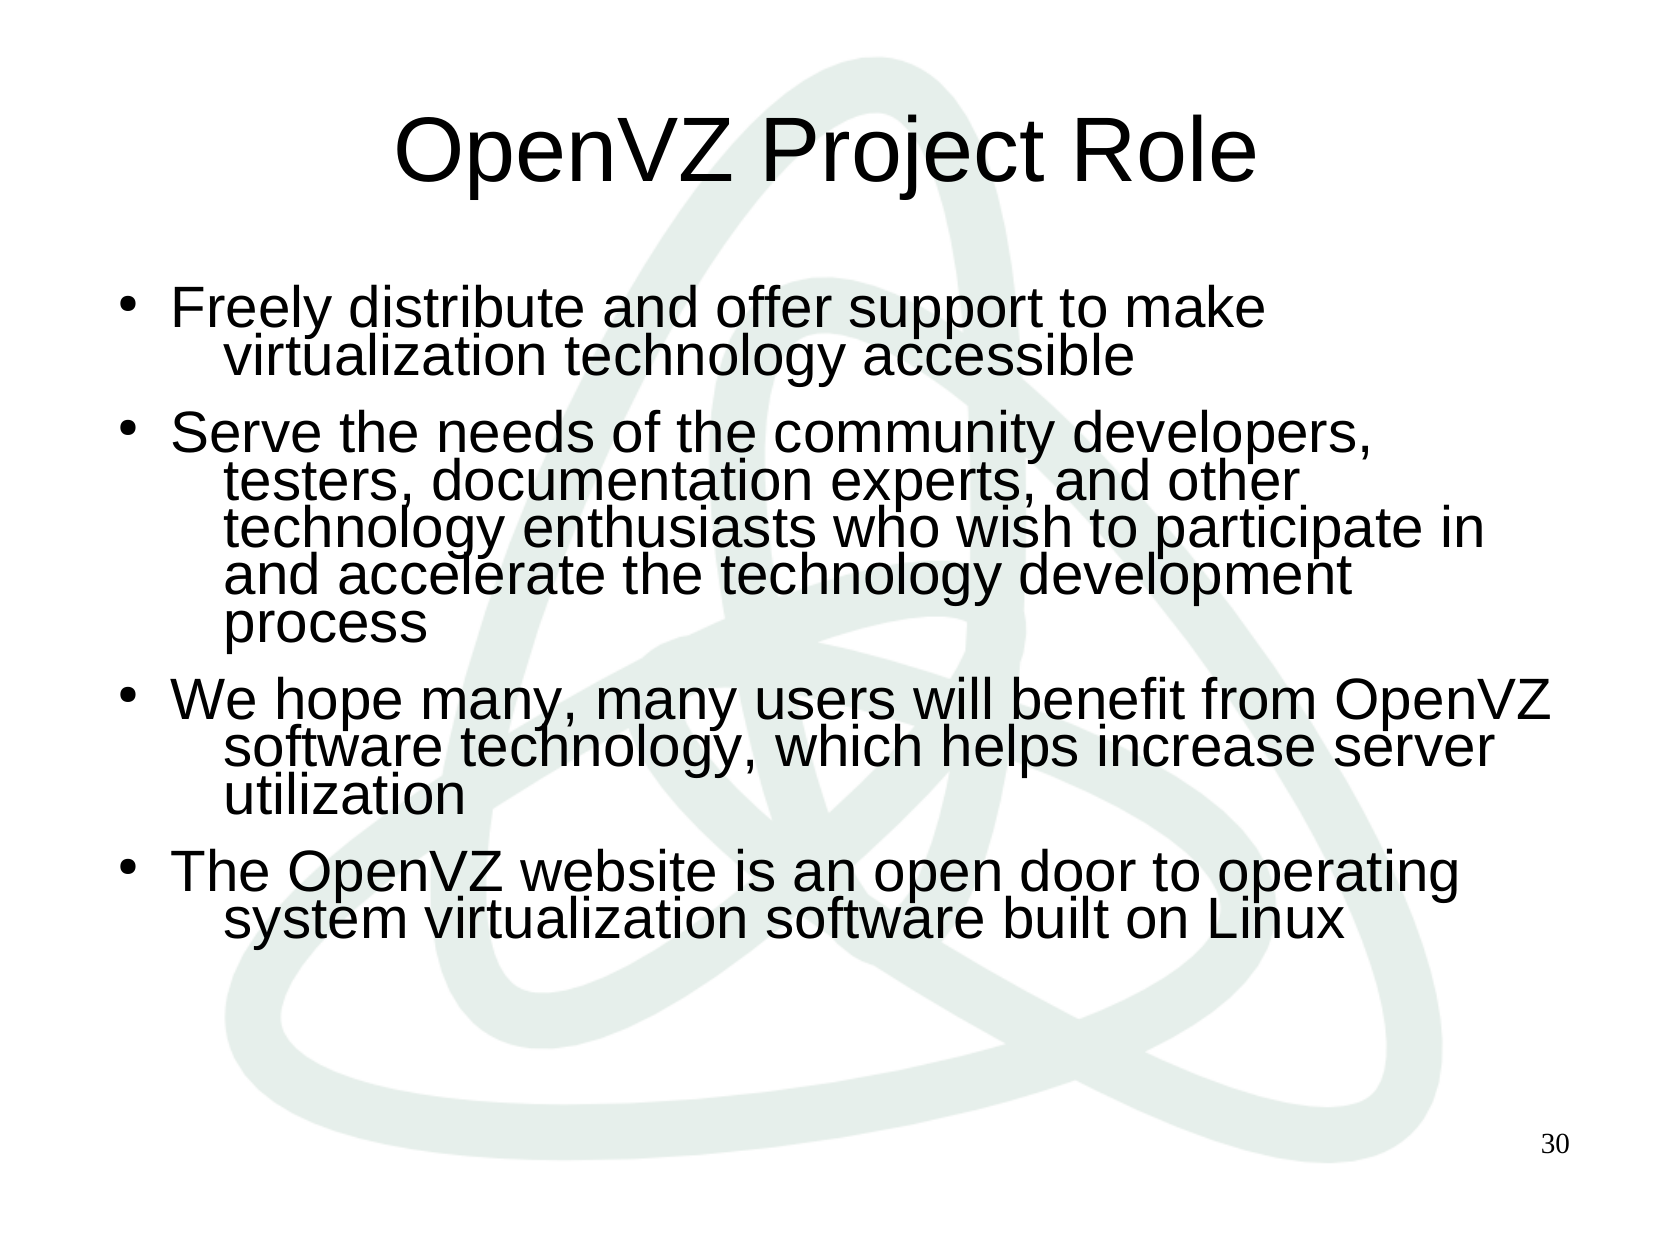

# OpenVZ Project Role
Freely distribute and offer support to make virtualization technology accessible
Serve the needs of the community developers, testers, documentation experts, and other technology enthusiasts who wish to participate in and accelerate the technology development process
We hope many, many users will benefit from OpenVZ software technology, which helps increase server utilization
The OpenVZ website is an open door to operating system virtualization software built on Linux